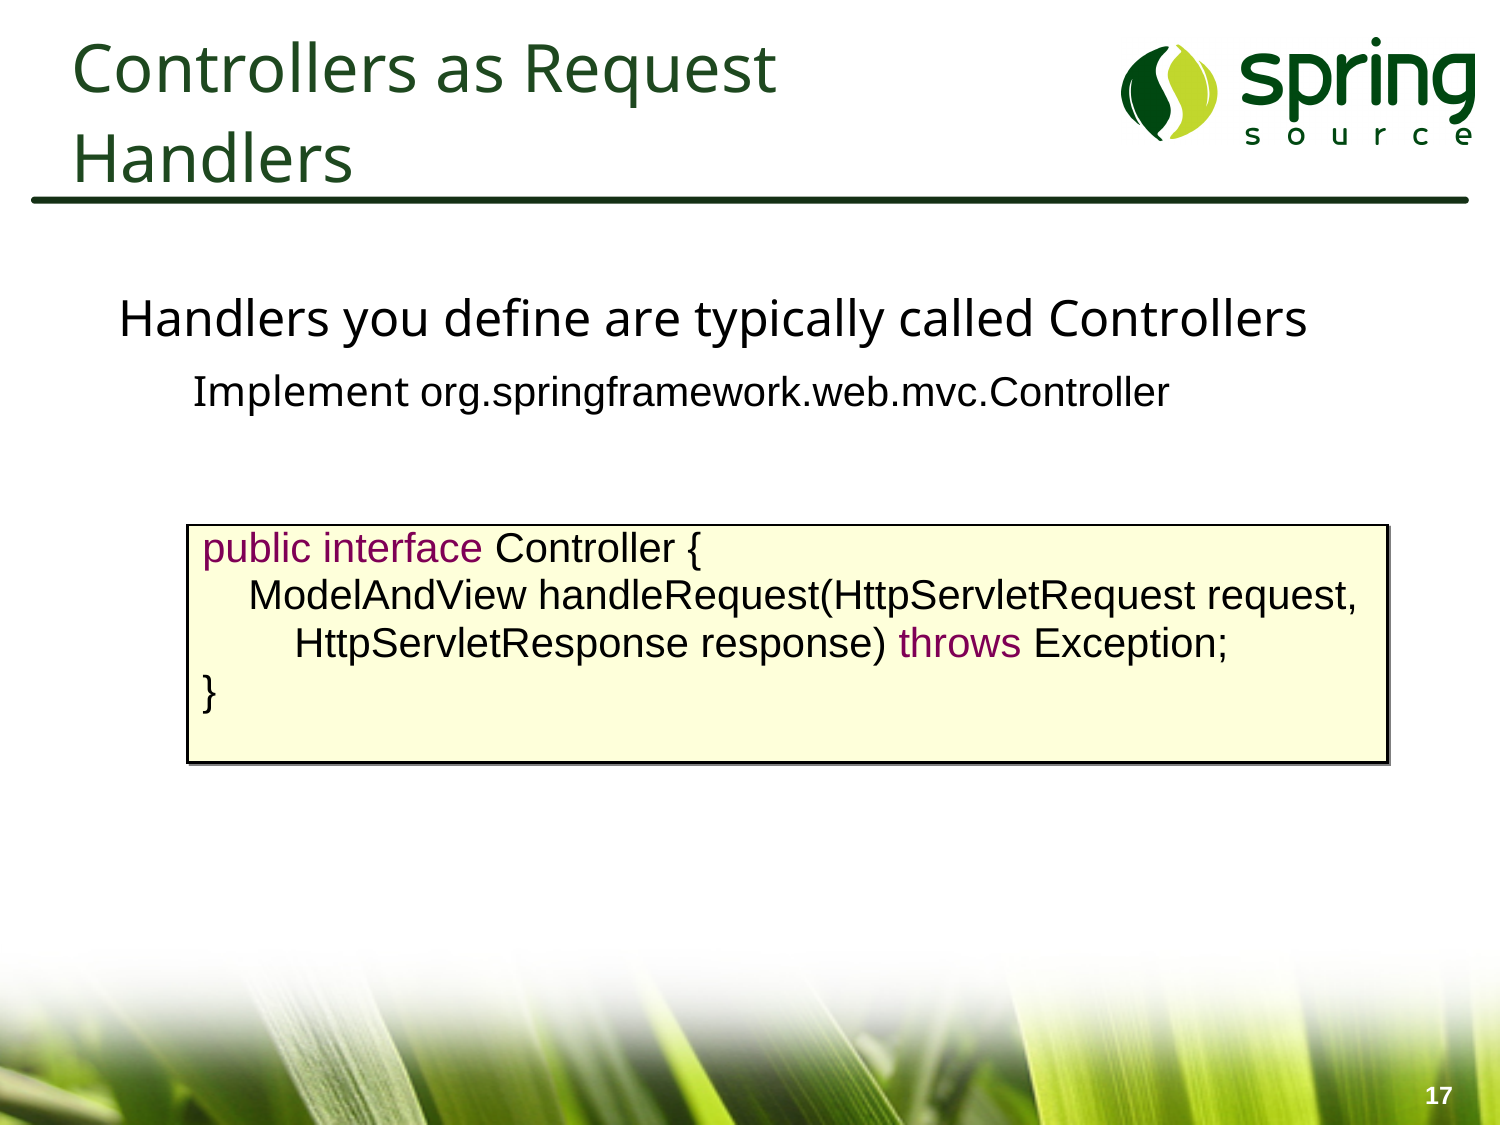

# Controllers as Request Handlers
Handlers you define are typically called Controllers
Implement org.springframework.web.mvc.Controller
public interface Controller {
 ModelAndView handleRequest(HttpServletRequest request,
 HttpServletResponse response) throws Exception;
}